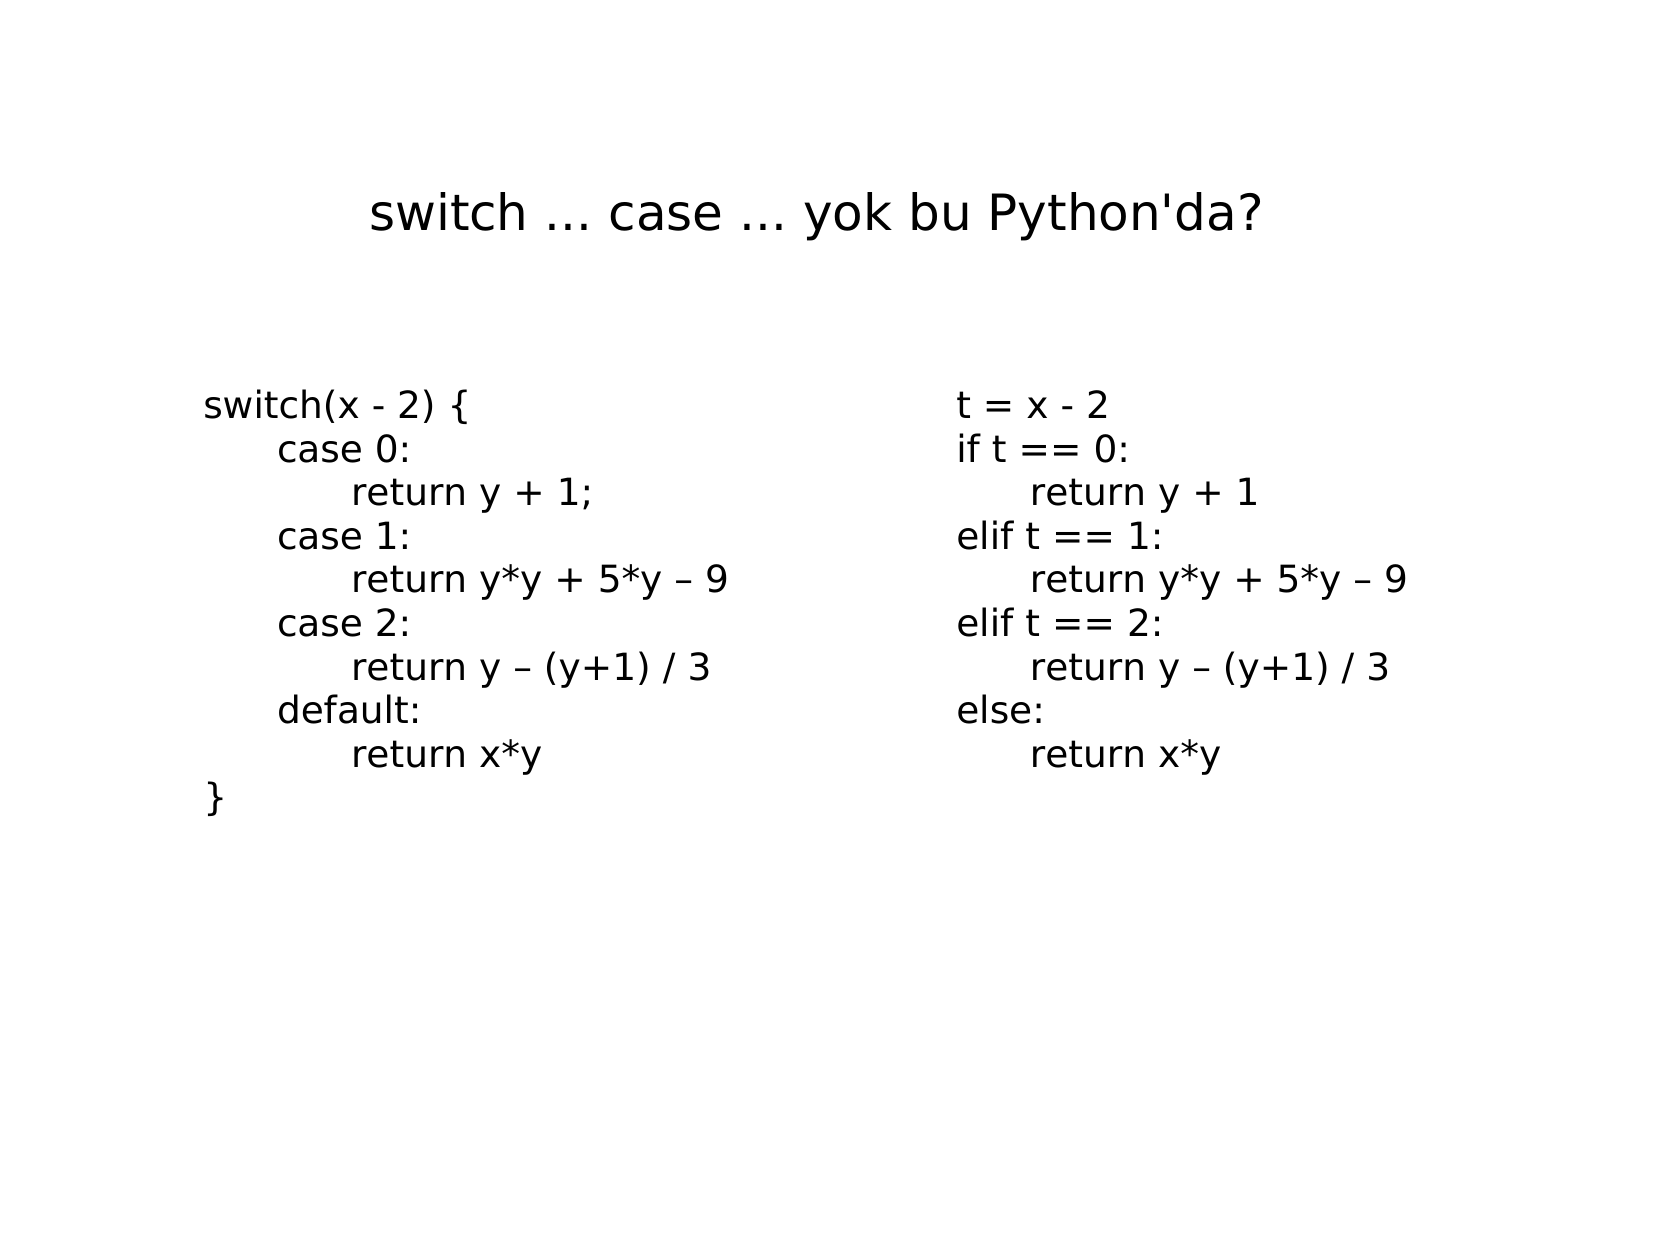

switch ... case ... yok bu Python'da?
switch(x - 2) {
	case 0:
		return y + 1;
	case 1:
		return y*y + 5*y – 9
	case 2:
		return y – (y+1) / 3
	default:
		return x*y
}
t = x - 2
if t == 0:
	return y + 1
elif t == 1:
	return y*y + 5*y – 9
elif t == 2:
	return y – (y+1) / 3
else:
	return x*y